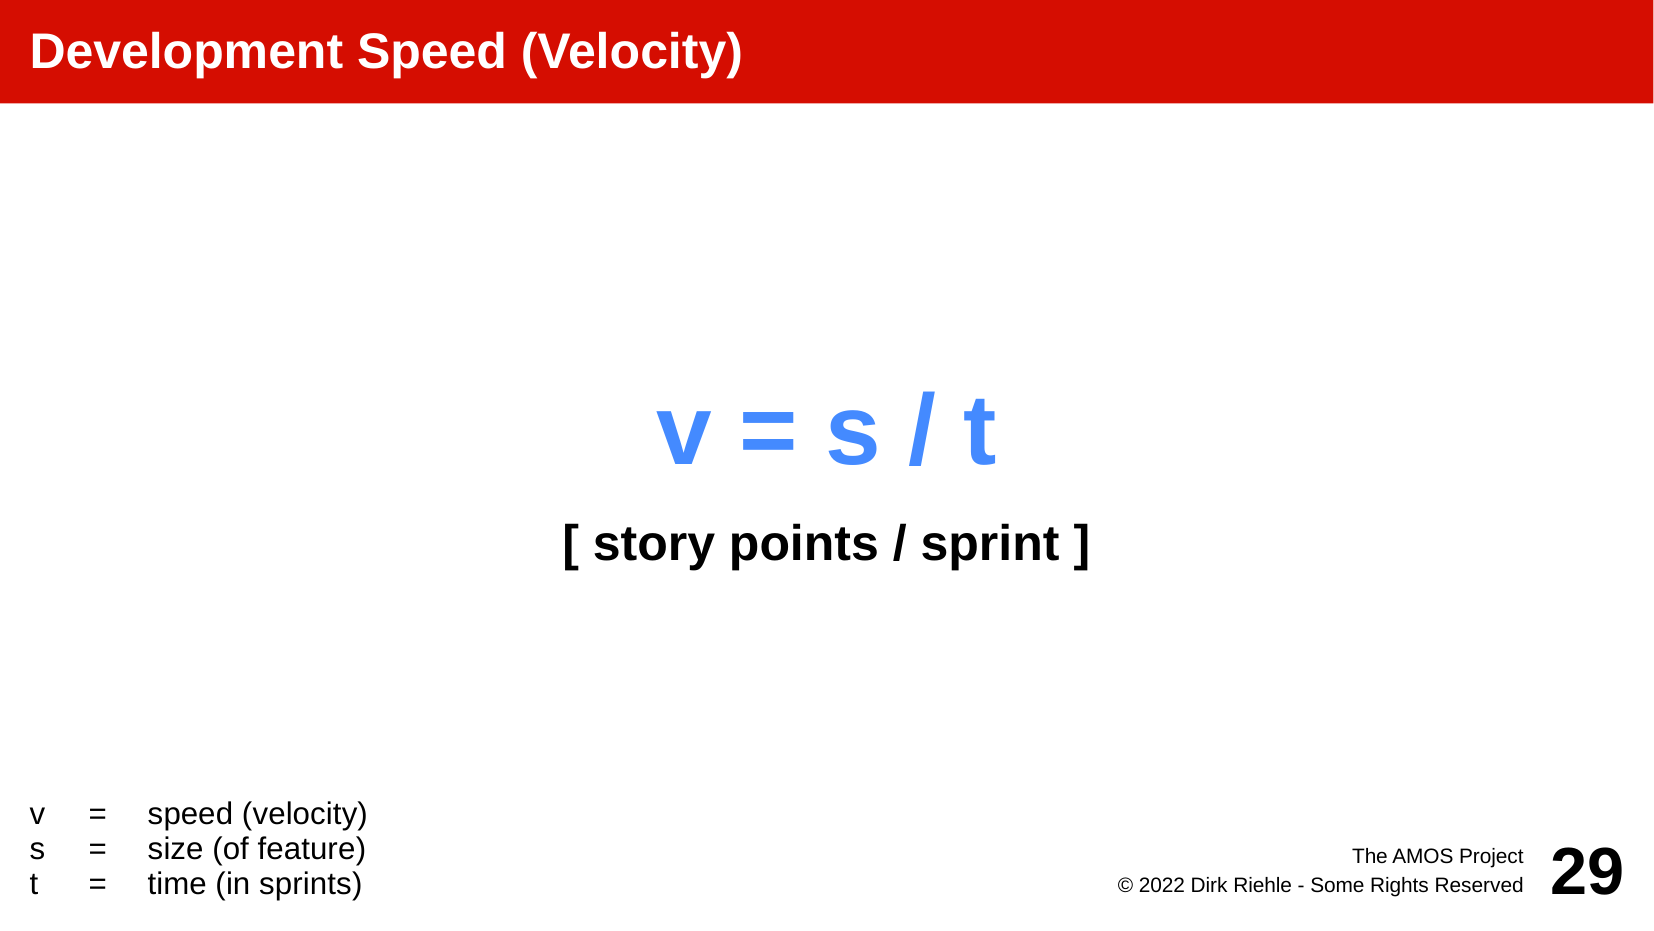

# Development Speed (Velocity)
v = s / t
[ story points / sprint ]
v	=	speed (velocity)
s	=	size (of feature)
t	=	time (in sprints)
The AMOS Project
29
© 2022 Dirk Riehle - Some Rights Reserved